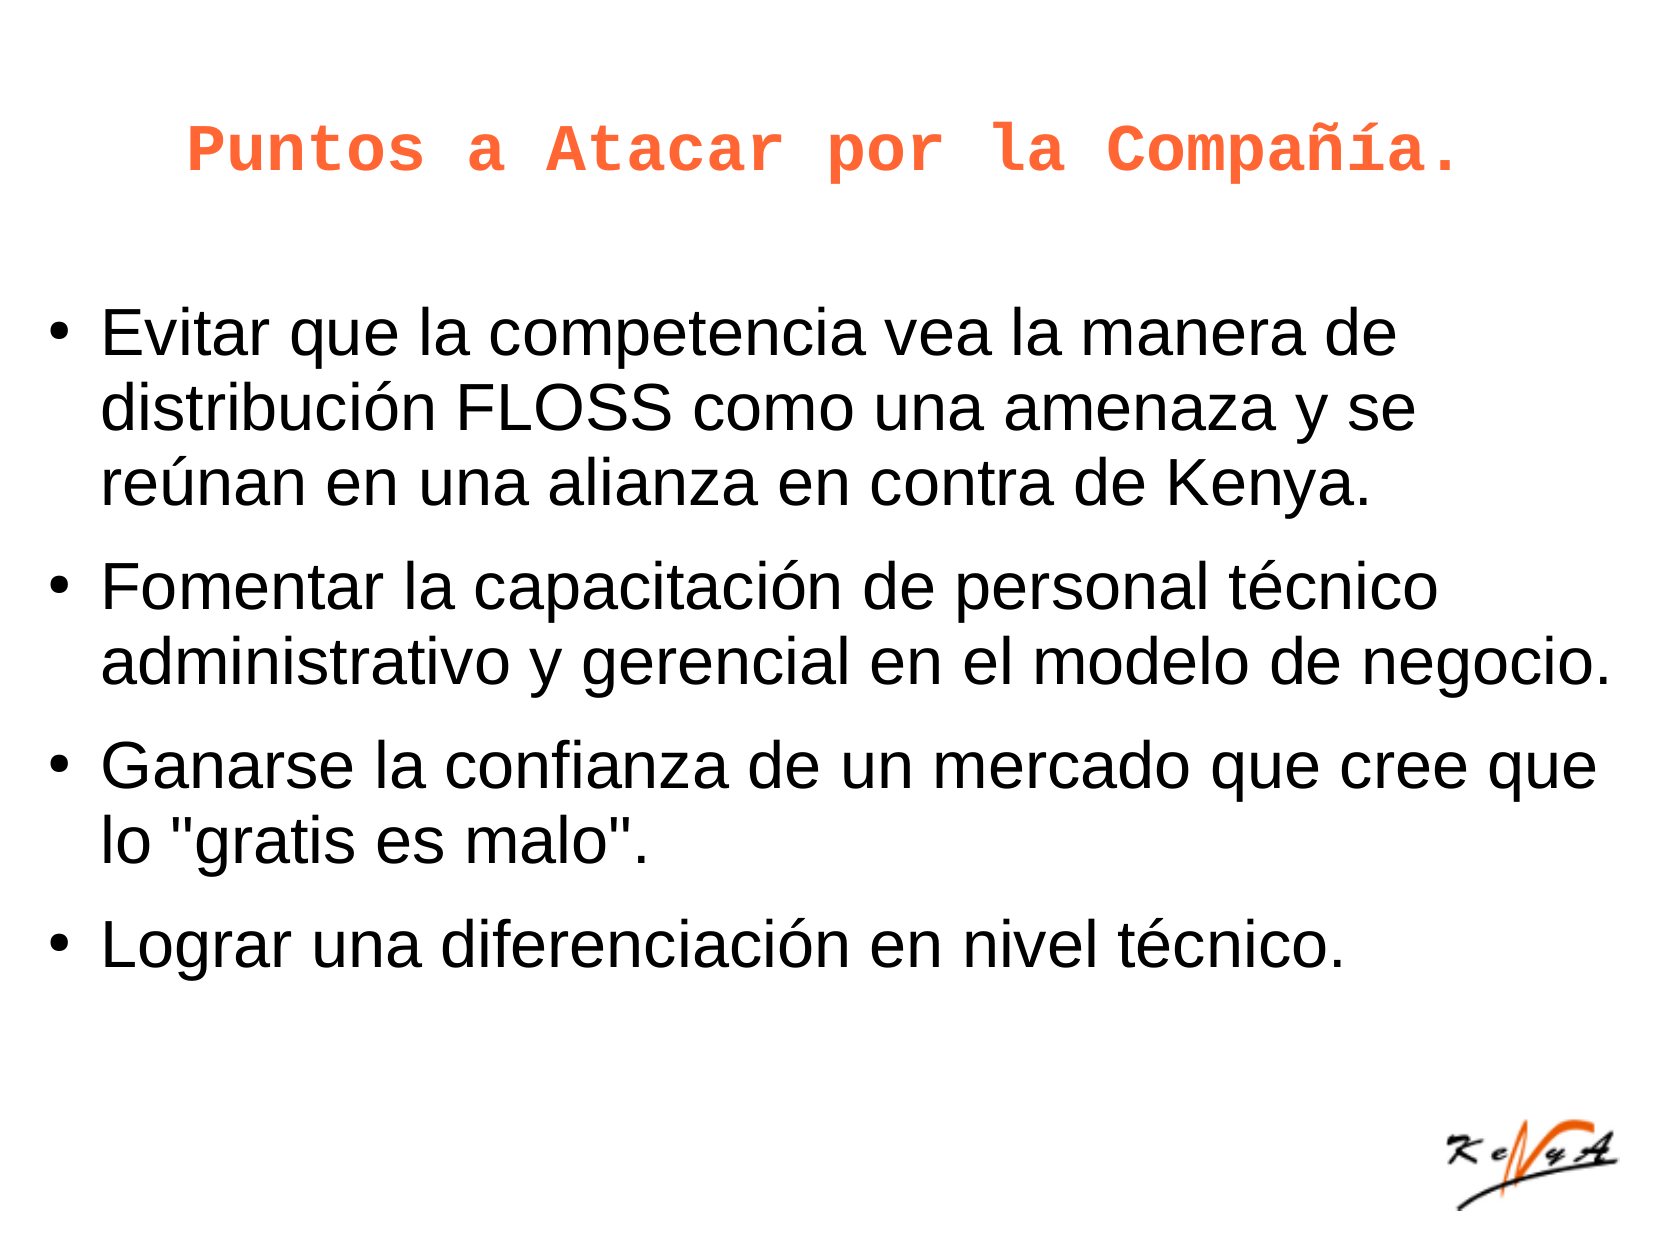

# Puntos a Atacar por la Compañía.
Evitar que la competencia vea la manera de distribución FLOSS como una amenaza y se reúnan en una alianza en contra de Kenya.
Fomentar la capacitación de personal técnico administrativo y gerencial en el modelo de negocio.
Ganarse la confianza de un mercado que cree que lo "gratis es malo".
Lograr una diferenciación en nivel técnico.